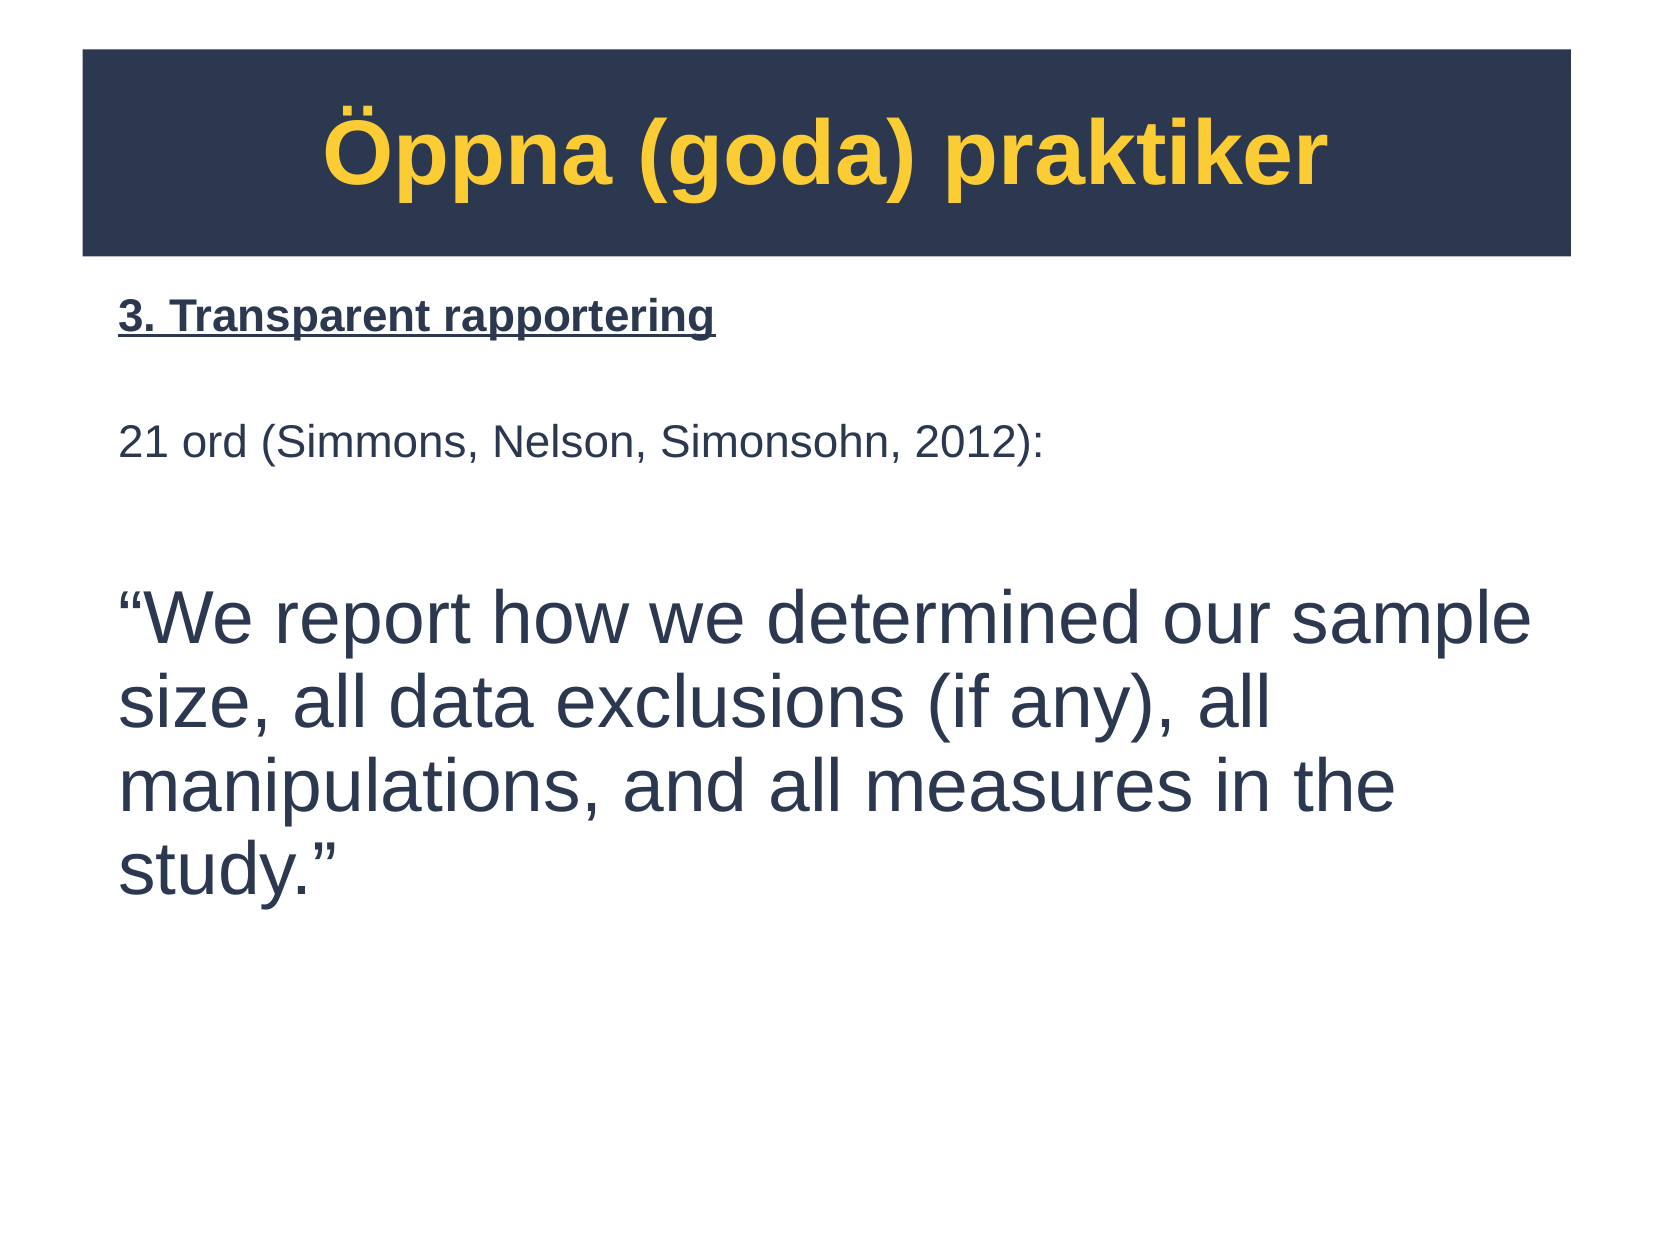

# Öppna (goda) praktiker
3. Transparent rapportering
21 ord (Simmons, Nelson, Simonsohn, 2012):
“We report how we determined our sample size, all data exclusions (if any), all manipulations, and all measures in the study.”